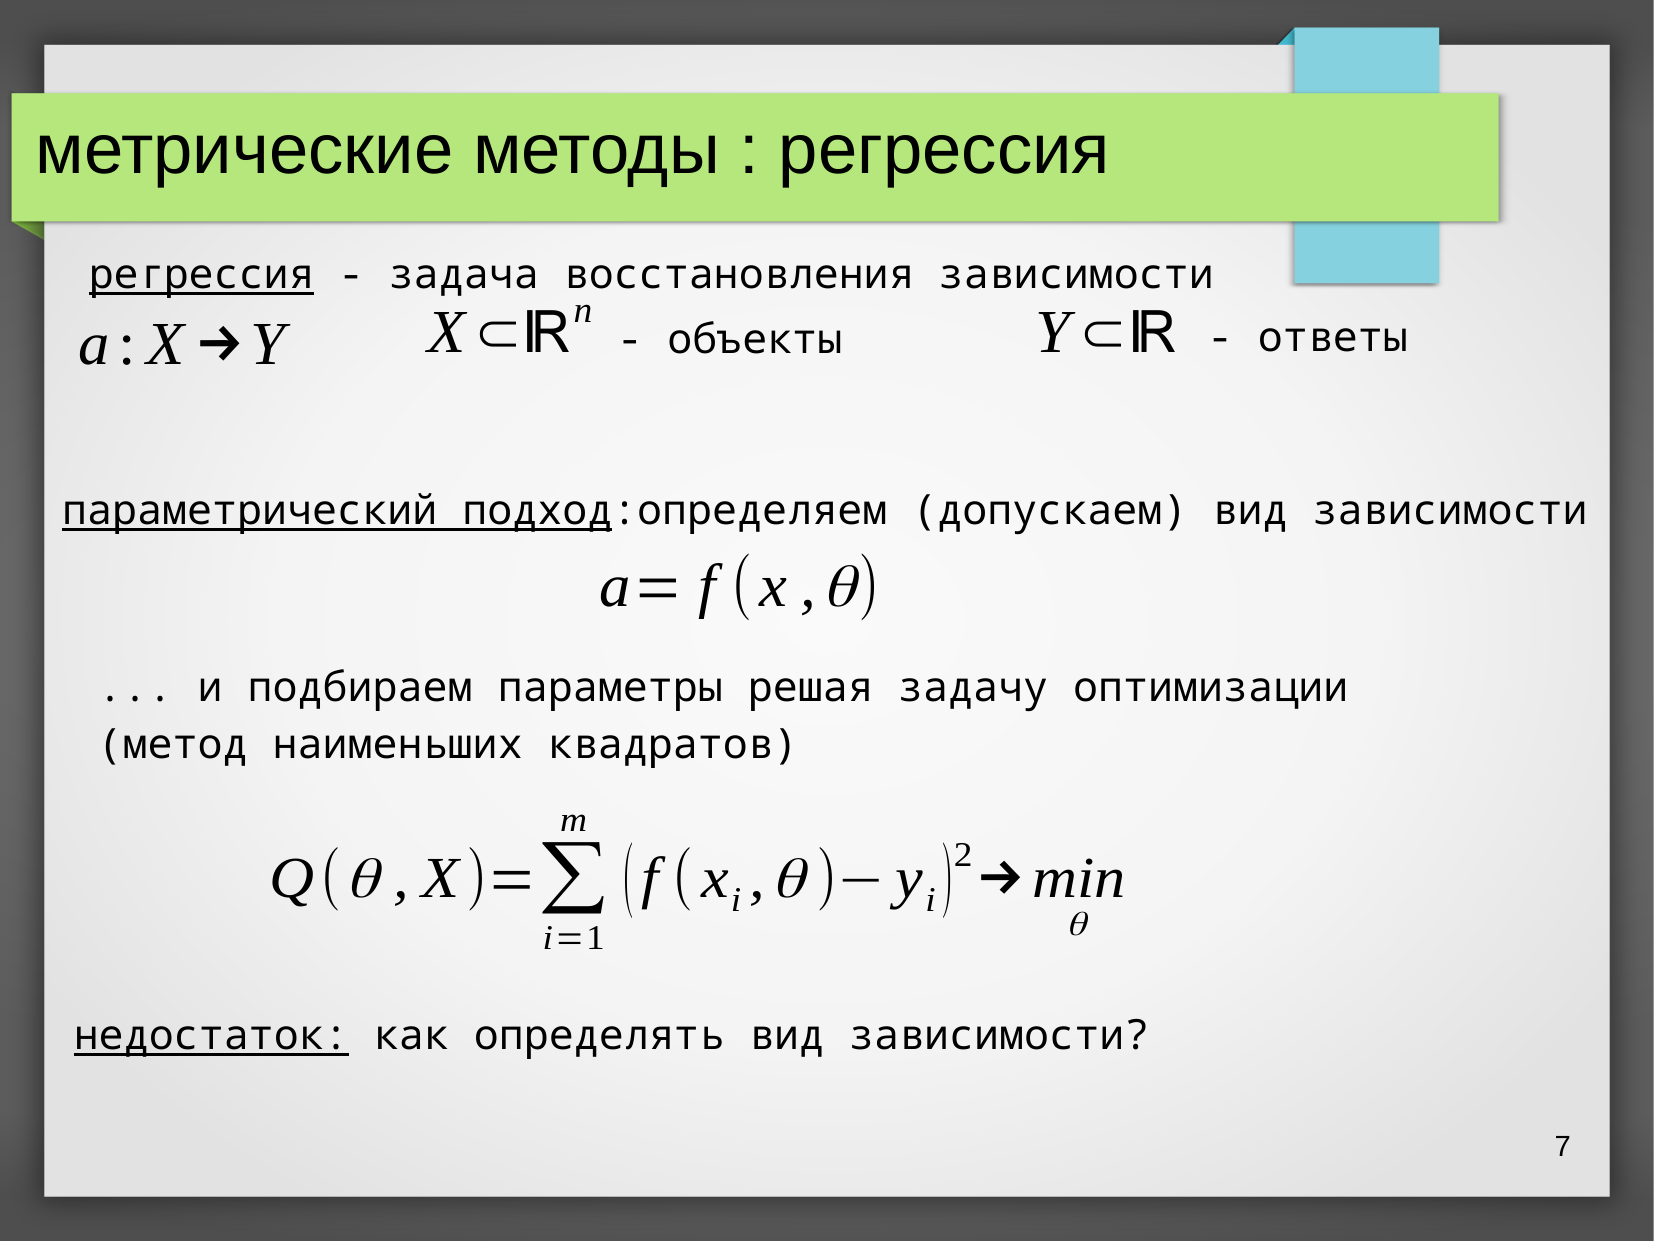

# метрические методы : регрессия
регрессия - задача восстановления зависимости
- ответы
- объекты
параметрический подход:определяем (допускаем) вид зависимости
... и подбираем параметры решая задачу оптимизации
(метод наименьших квадратов)
недостаток: как определять вид зависимости?
7